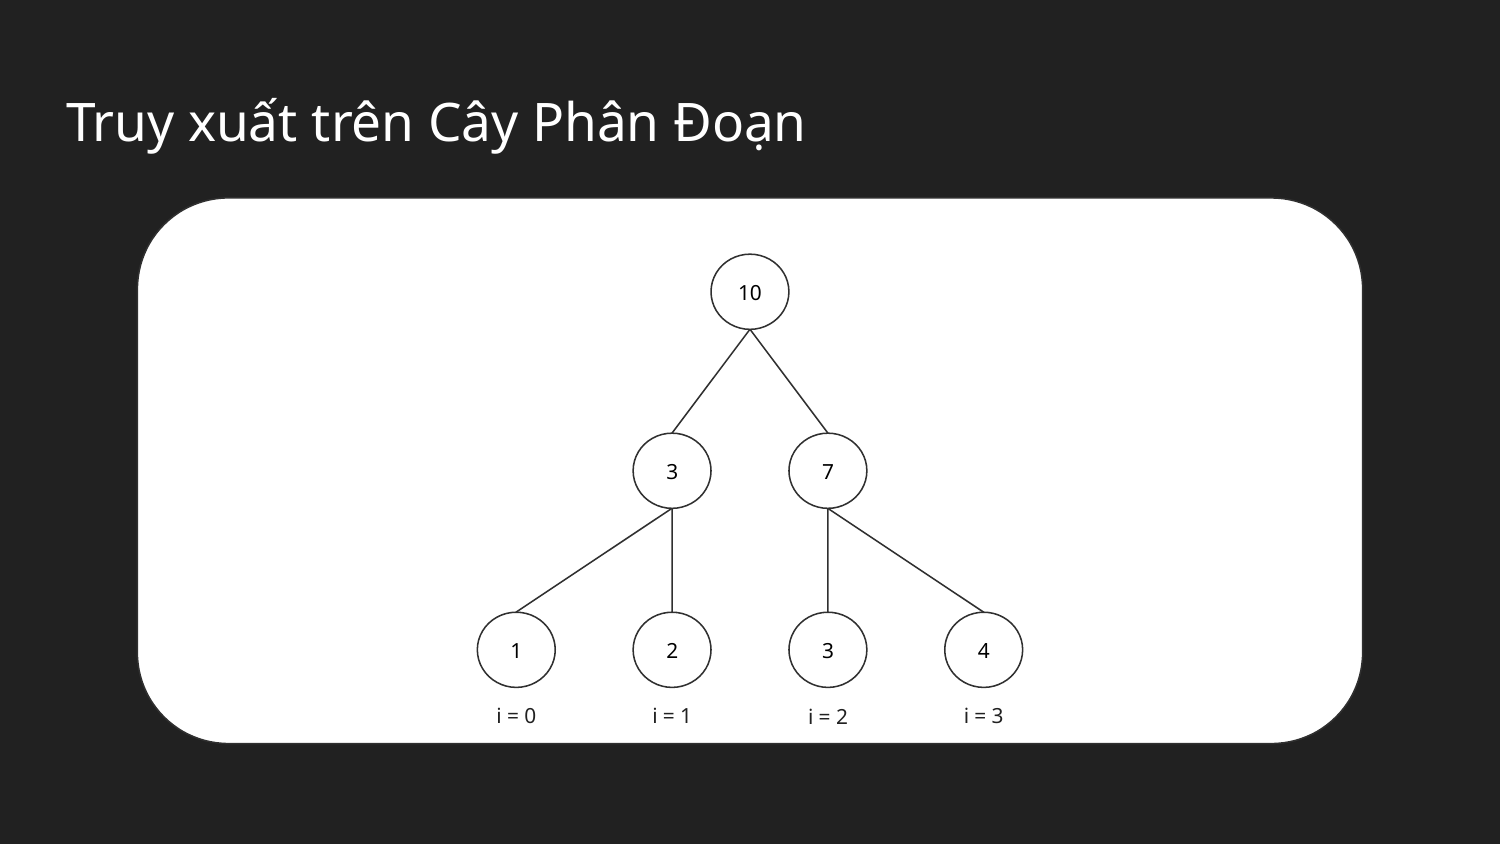

# Truy xuất trên Cây Phân Đoạn
10
3
7
1
2
3
4
i = 0
i = 1
i = 3
i = 2